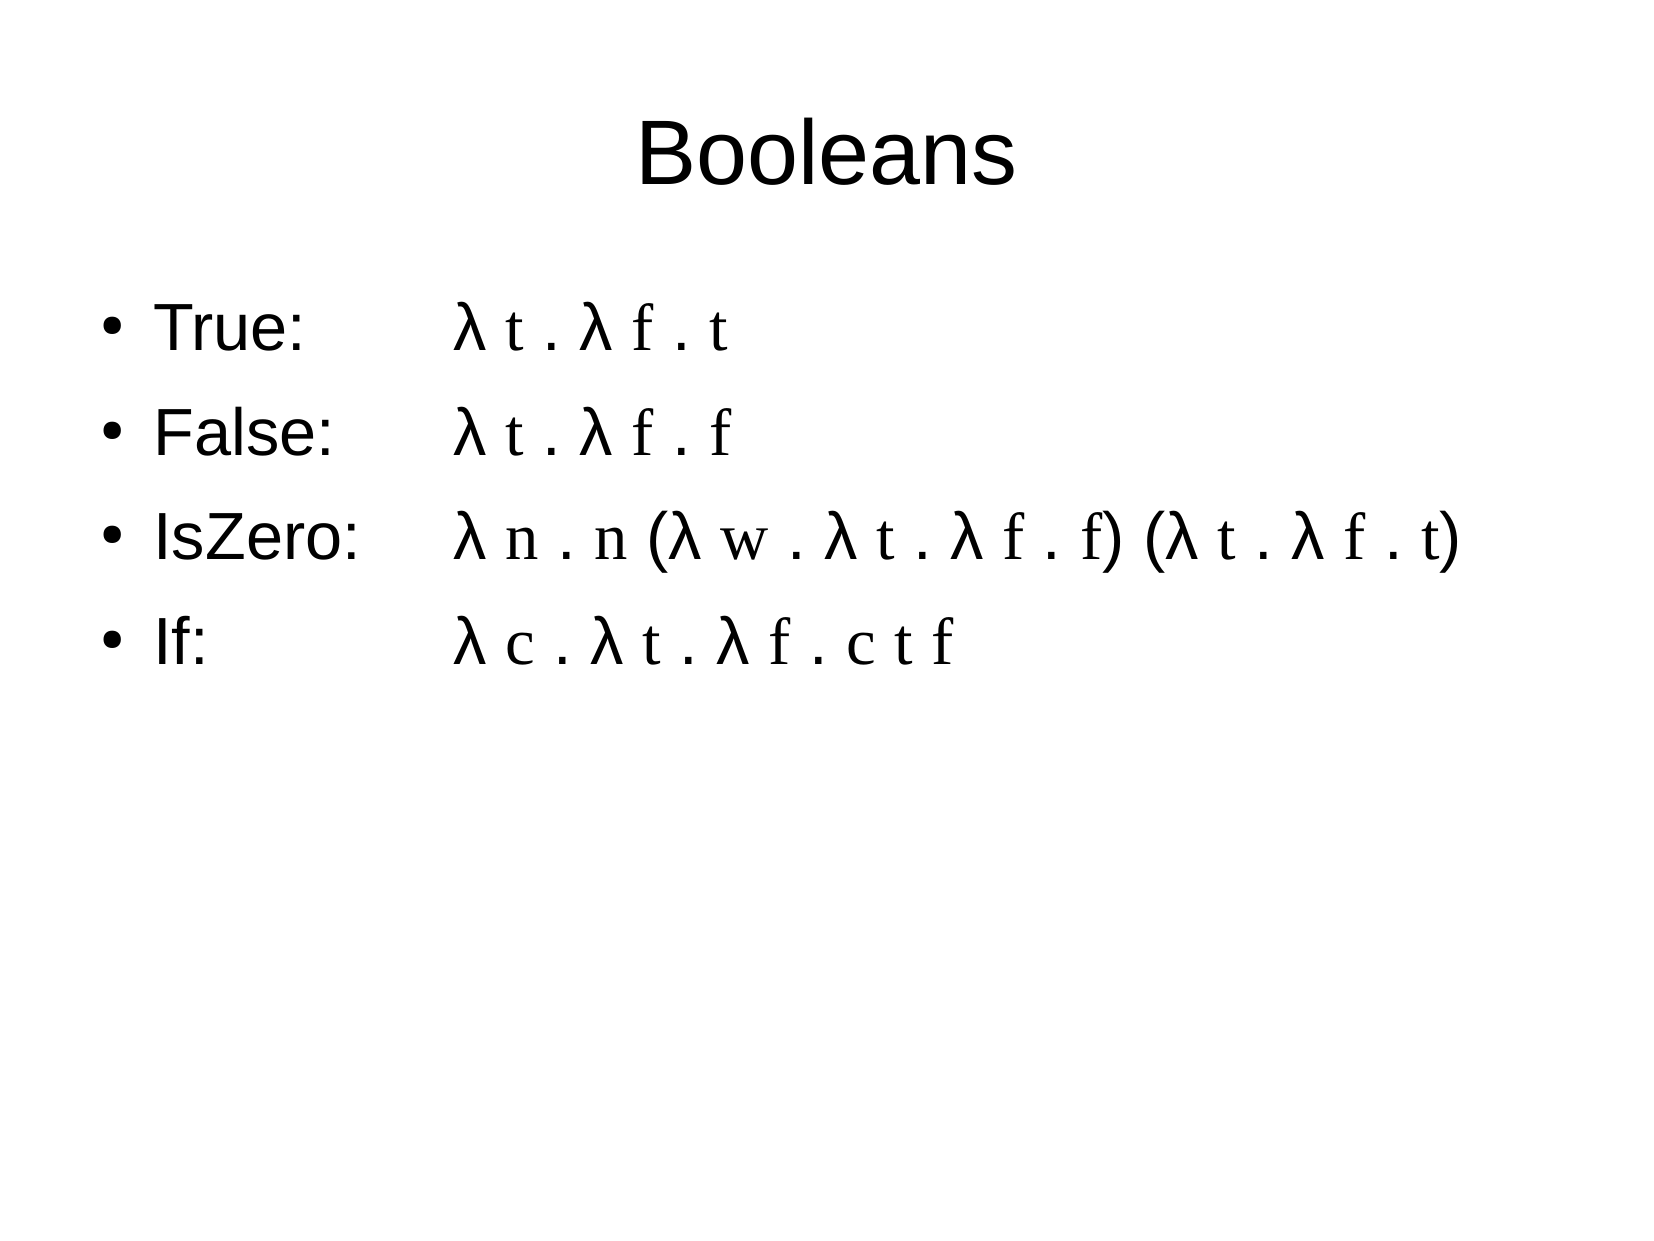

# Booleans
True:		λ t . λ f . t
False:		λ t . λ f . f
IsZero:		λ n . n (λ w . λ t . λ f . f) (λ t . λ f . t)
If:				λ c . λ t . λ f . c t f